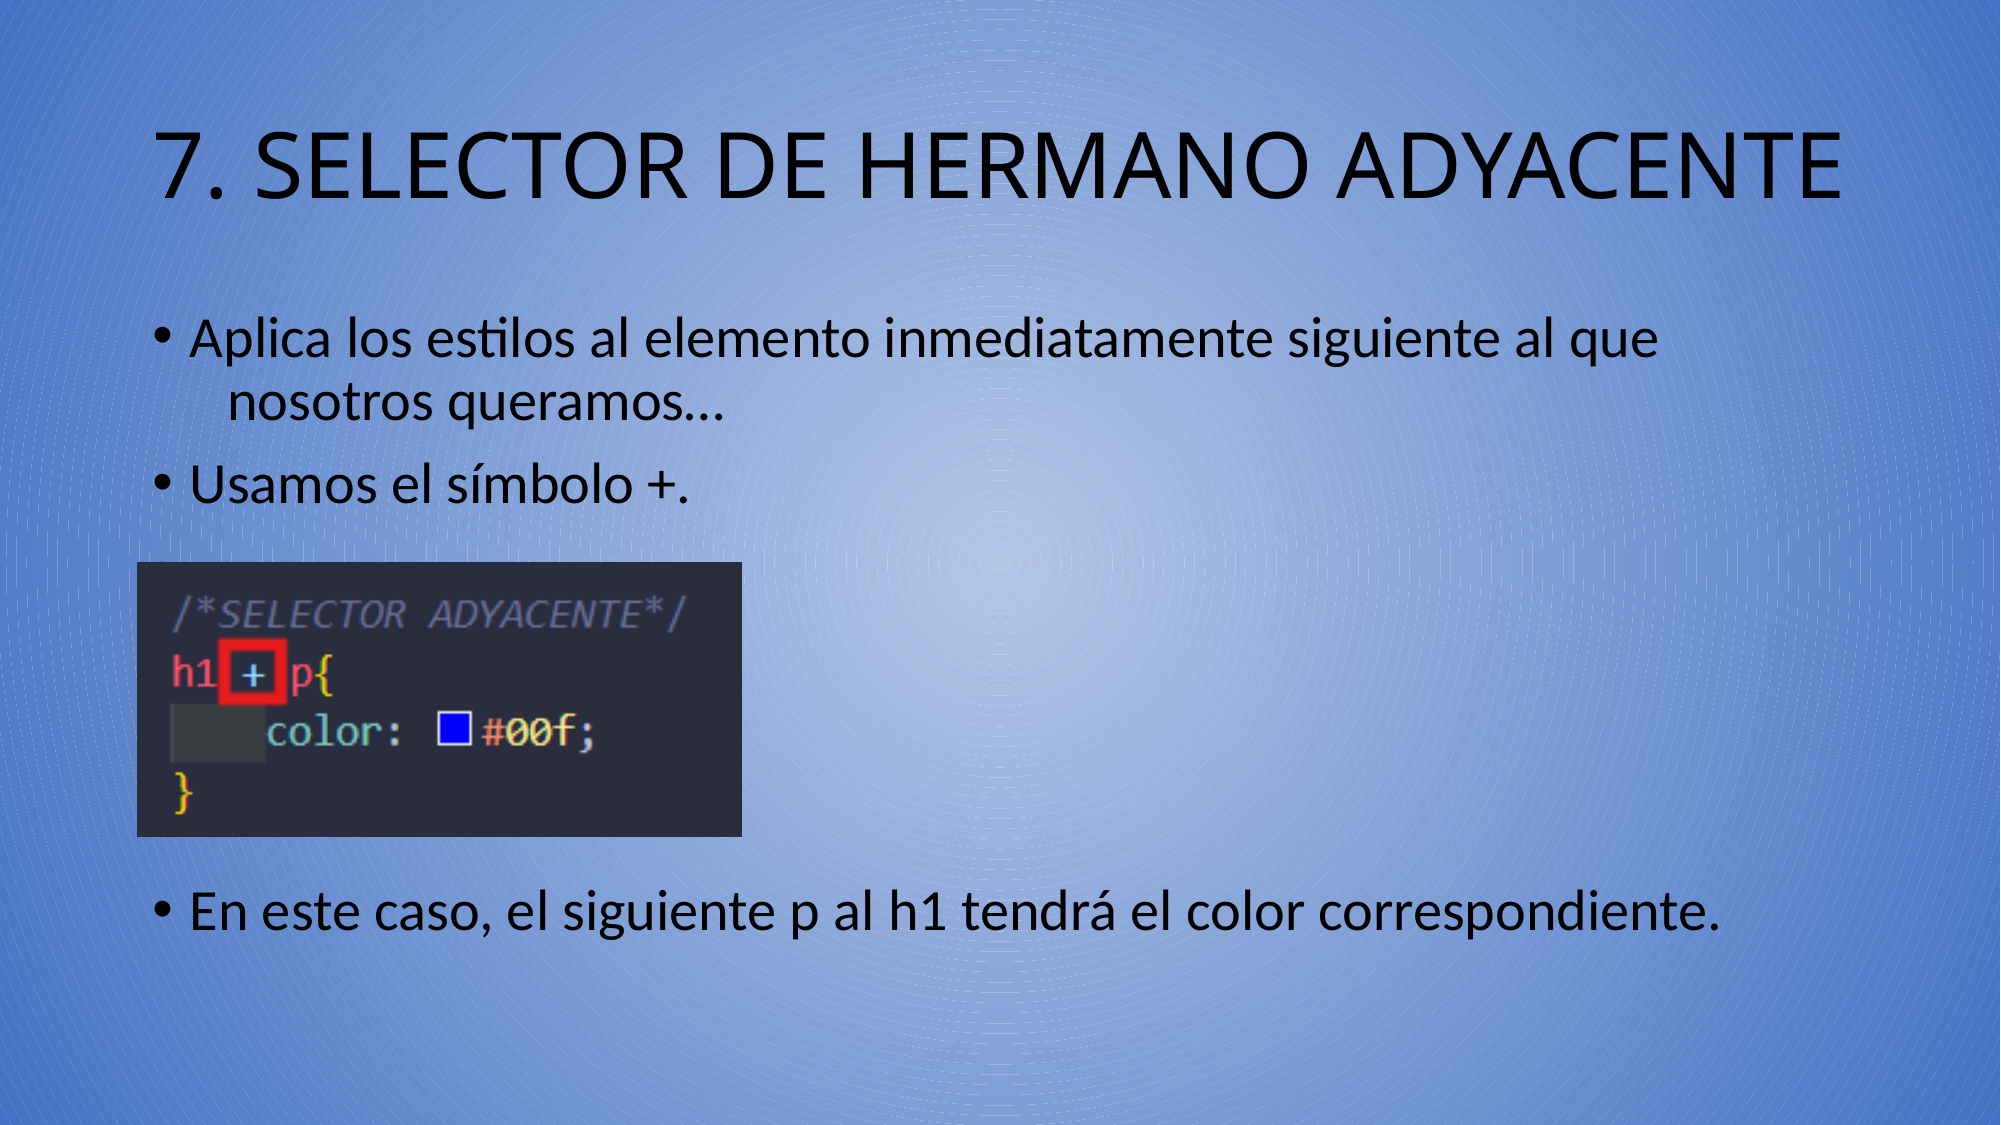

# 7. SELECTOR DE HERMANO ADYACENTE
Aplica los estilos al elemento inmediatamente siguiente al que nosotros queramos…
Usamos el símbolo +.
En este caso, el siguiente p al h1 tendrá el color correspondiente.